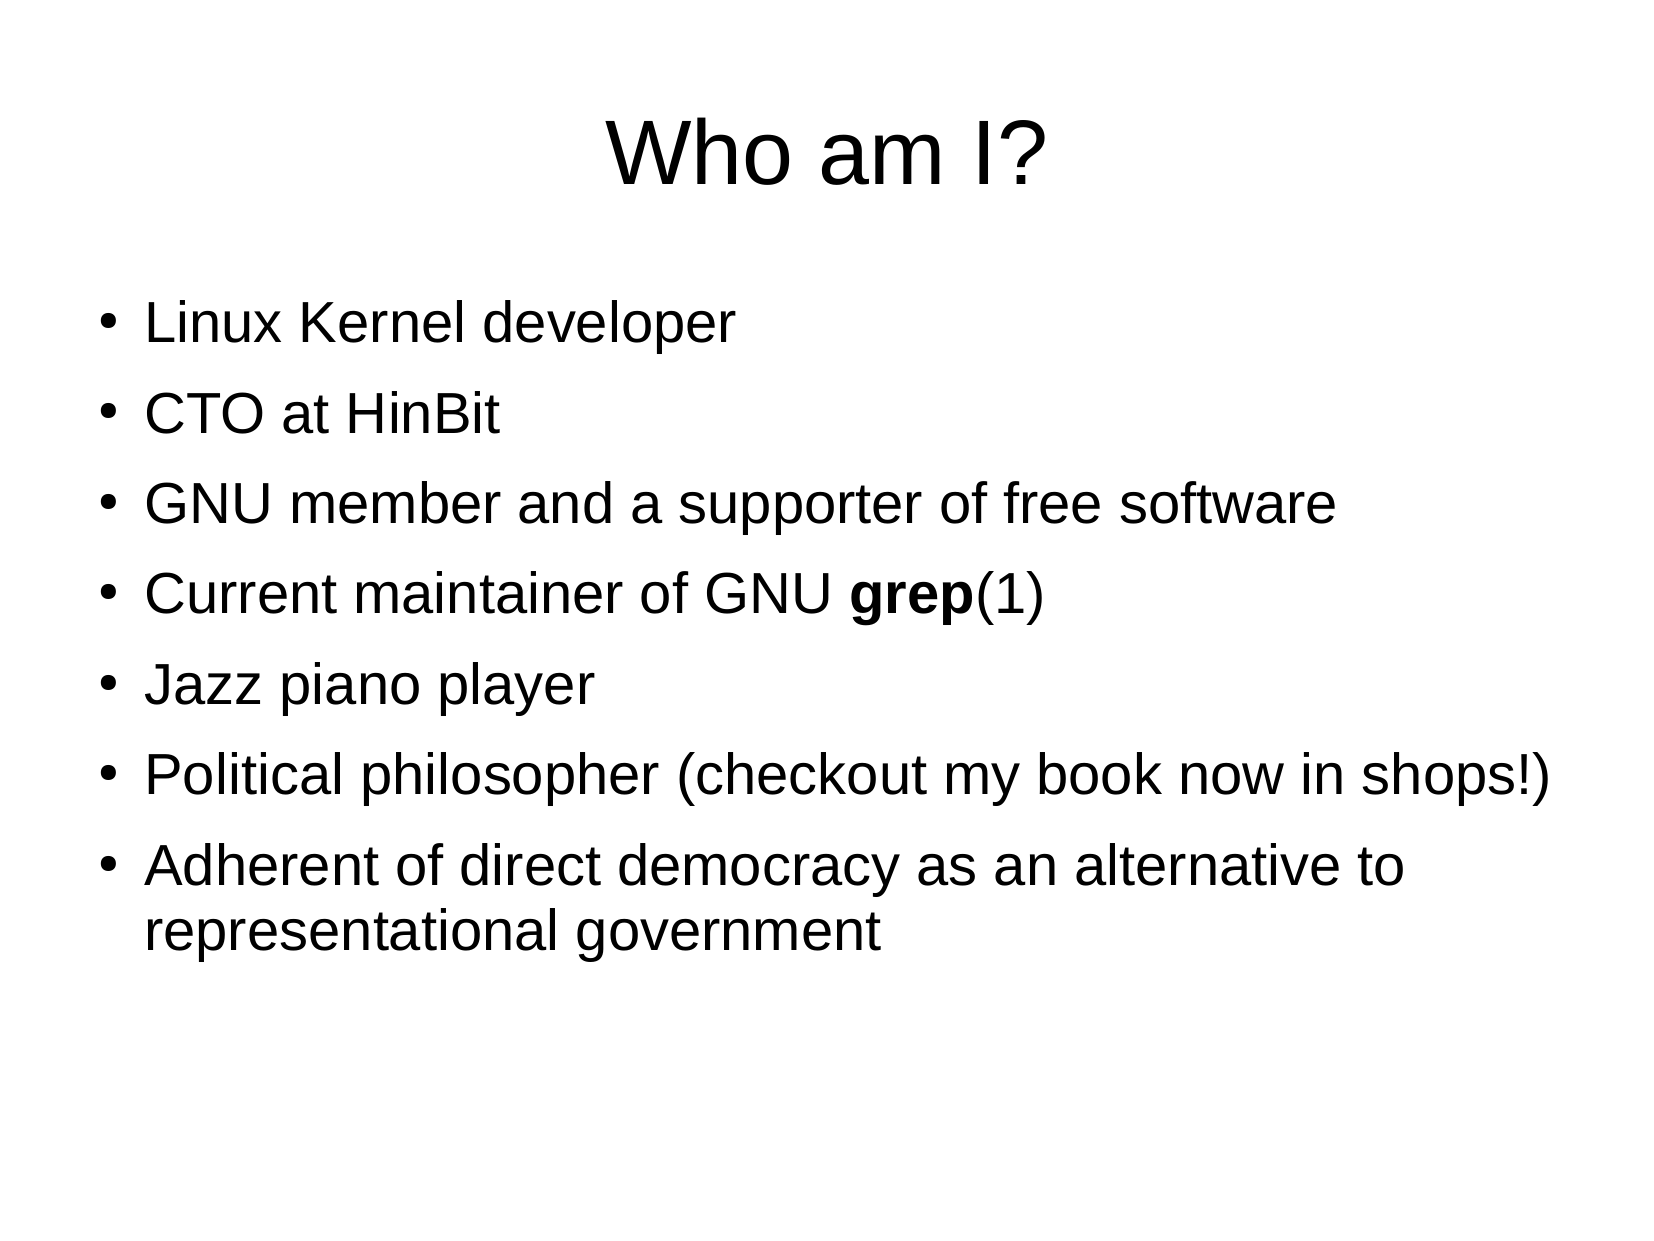

# Who am I?
Linux Kernel developer
CTO at HinBit
GNU member and a supporter of free software
Current maintainer of GNU grep(1)
Jazz piano player
Political philosopher (checkout my book now in shops!)
Adherent of direct democracy as an alternative to representational government